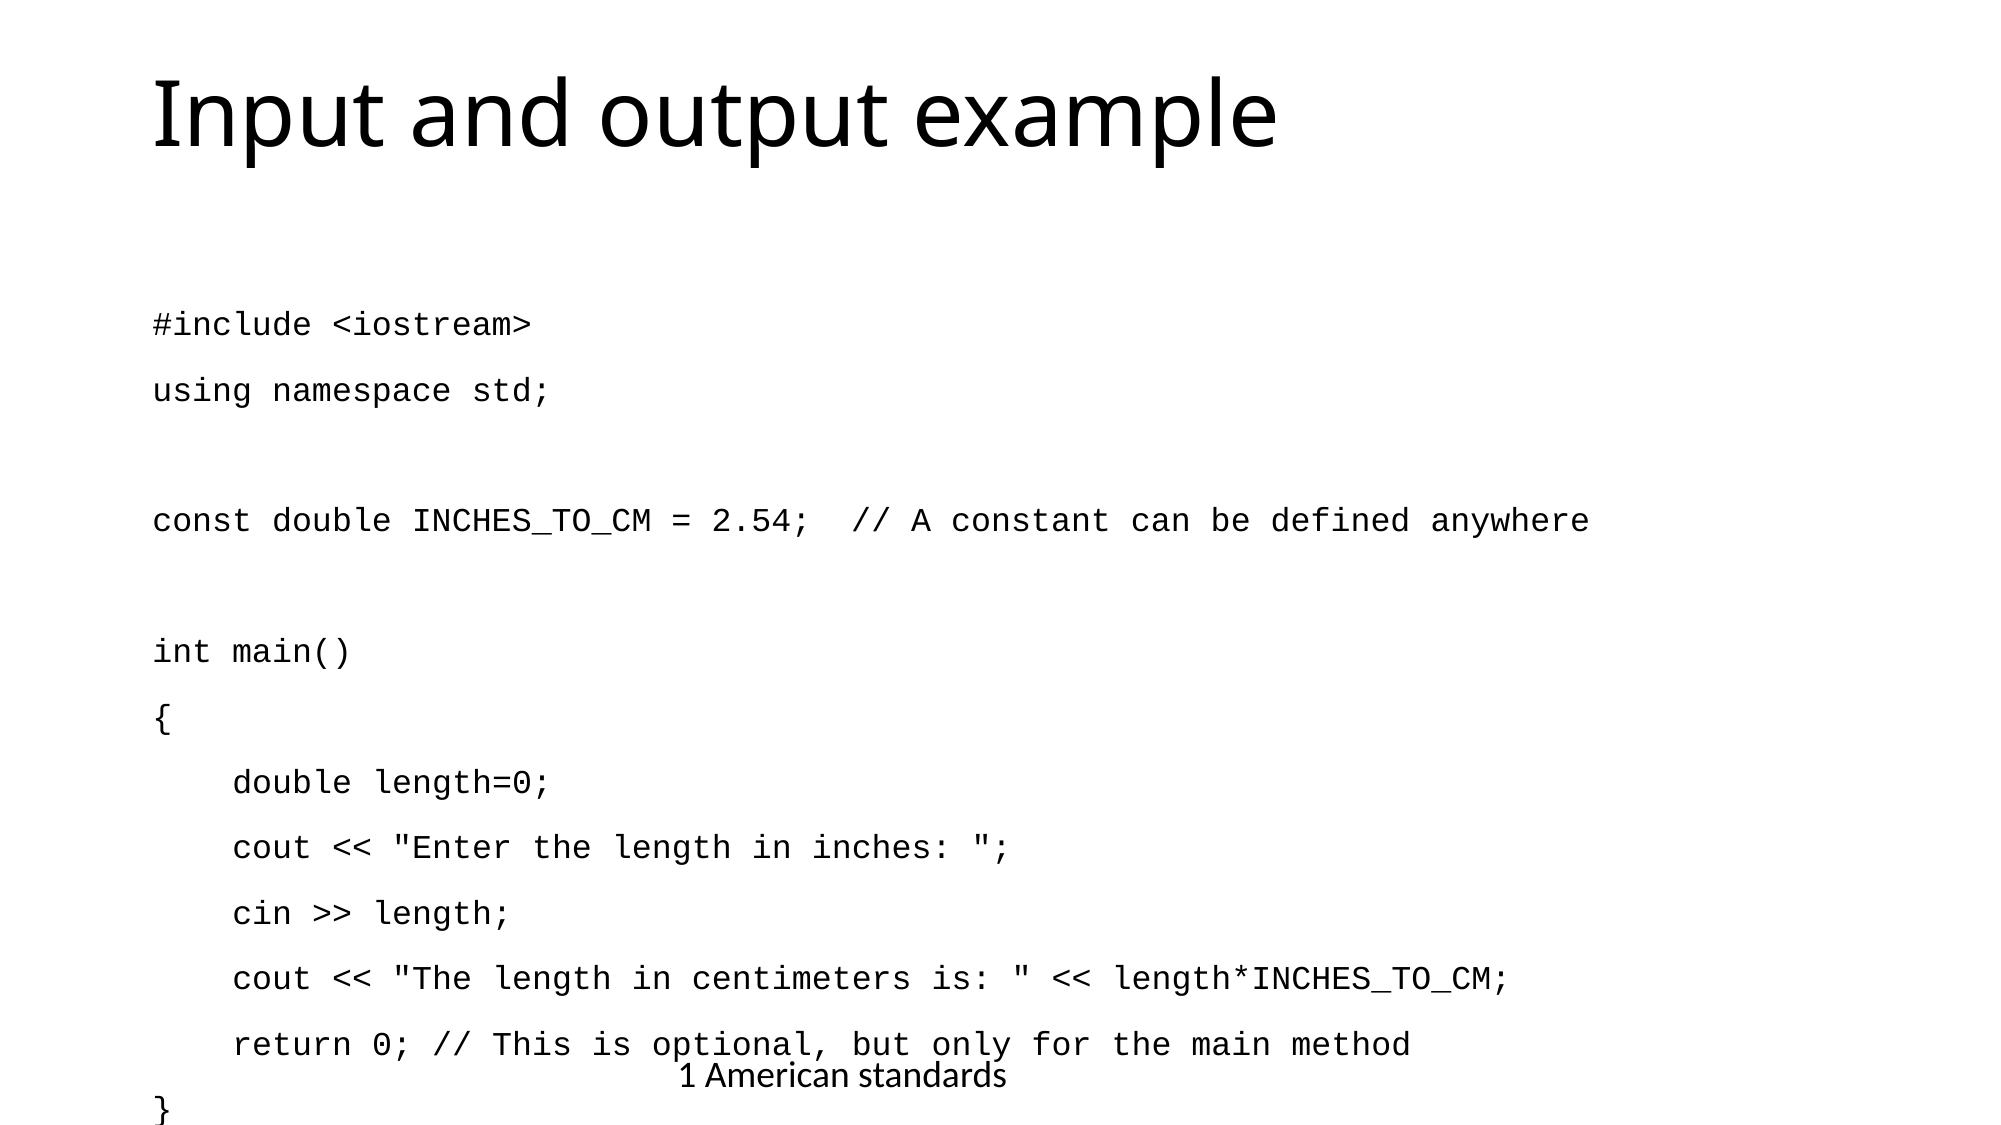

# Input and output example
#include <iostream>
using namespace std;
const double INCHES_TO_CM = 2.54; // A constant can be defined anywhere
int main()
{
 double length=0;
 cout << "Enter the length in inches: ";
 cin >> length;
 cout << "The length in centimeters is: " << length*INCHES_TO_CM;
 return 0; // This is optional, but only for the main method
}
1 American standards